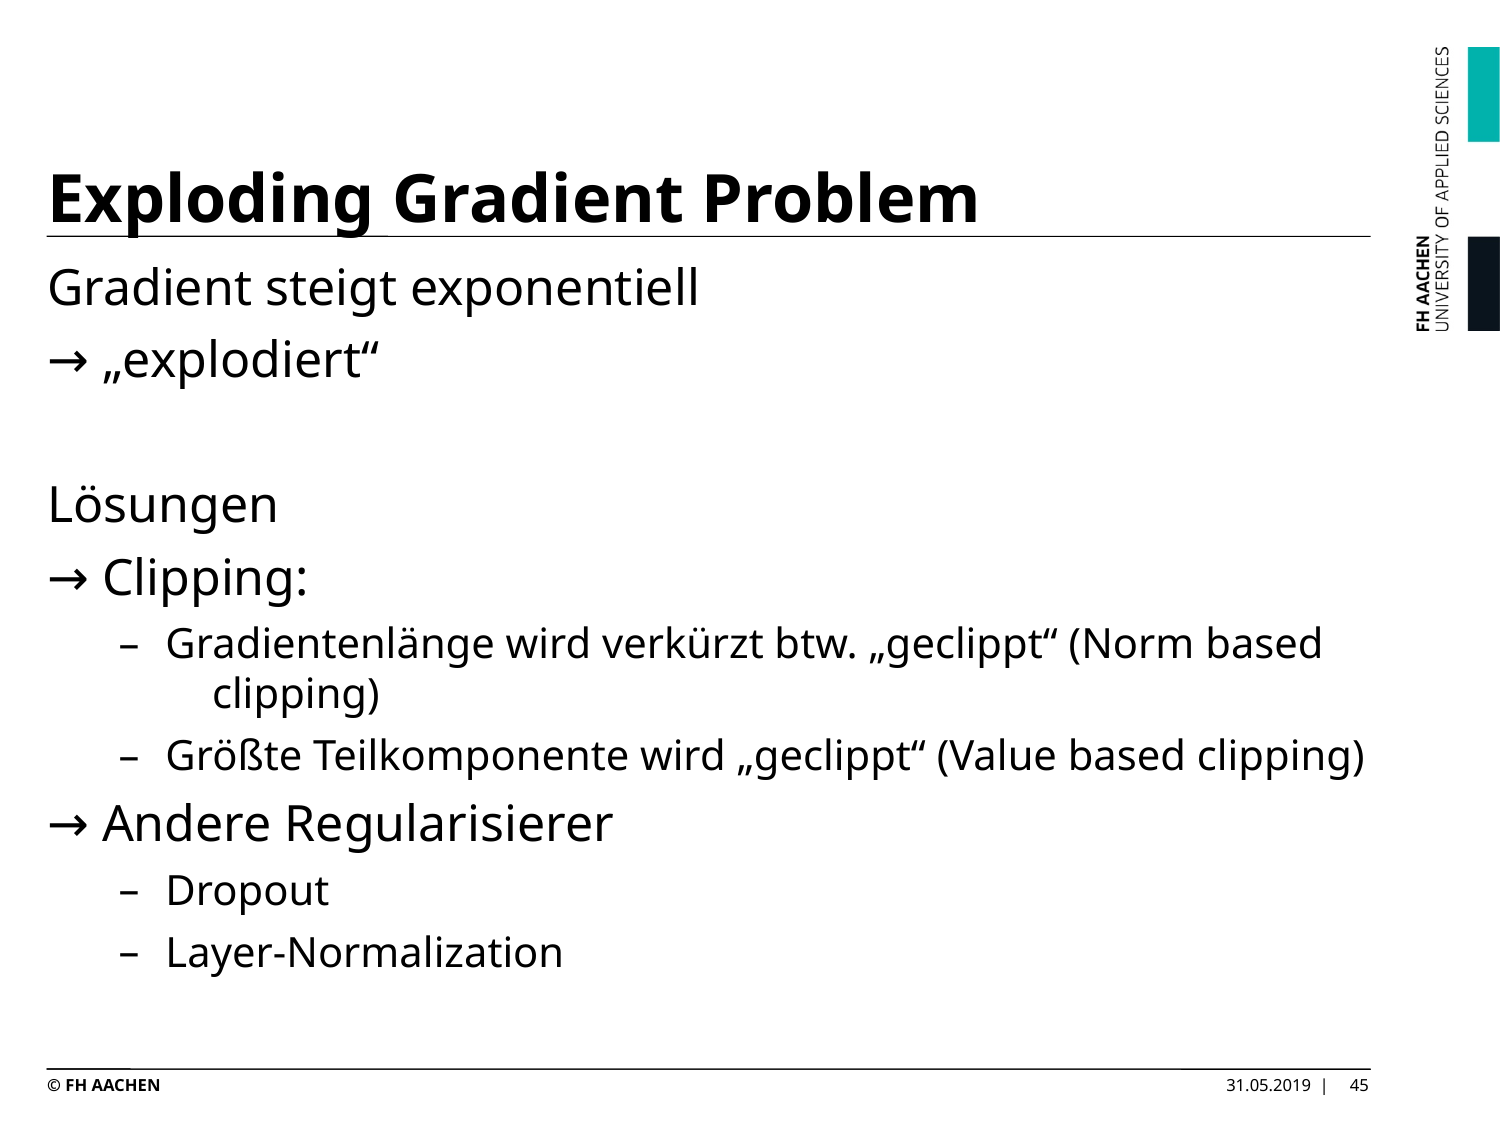

# Exploding Gradient Problem
Gradient steigt exponentiell
→ „explodiert“
Lösungen
→ Clipping:
Gradientenlänge wird verkürzt btw. „geclippt“ (Norm based clipping)
Größte Teilkomponente wird „geclippt“ (Value based clipping)
→ Andere Regularisierer
Dropout
Layer-Normalization
31.05.2019
45